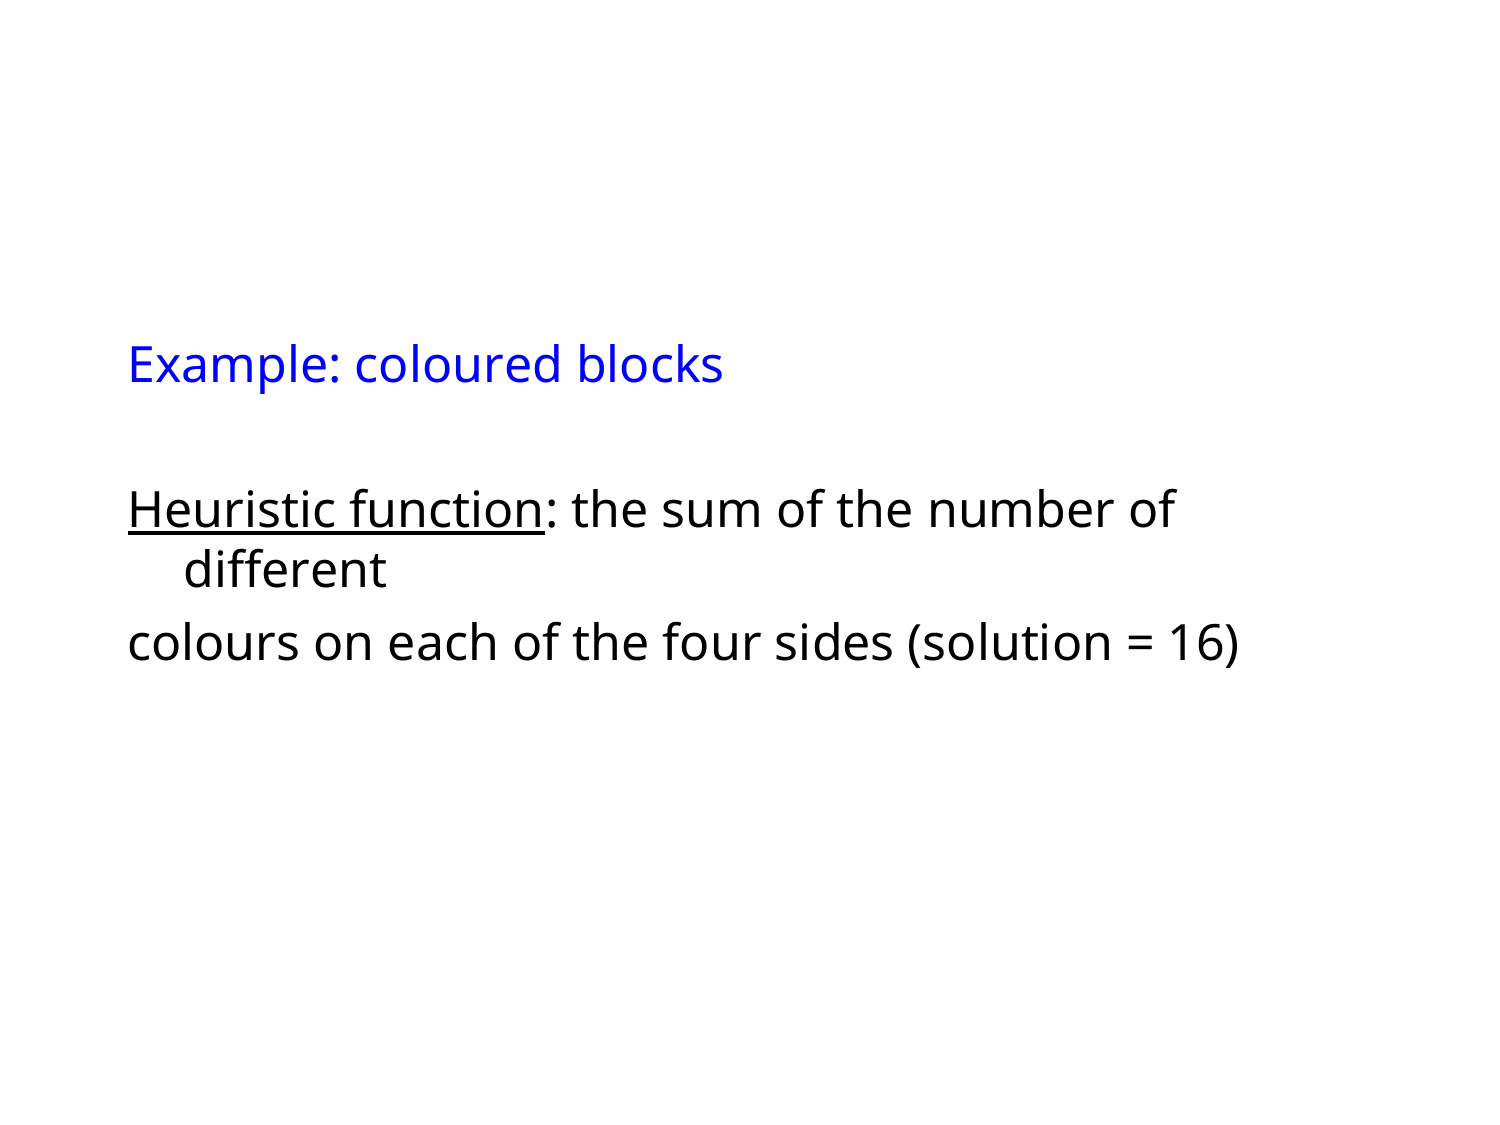

#
Example: coloured blocks
Heuristic function: the sum of the number of different
colours on each of the four sides (solution = 16)